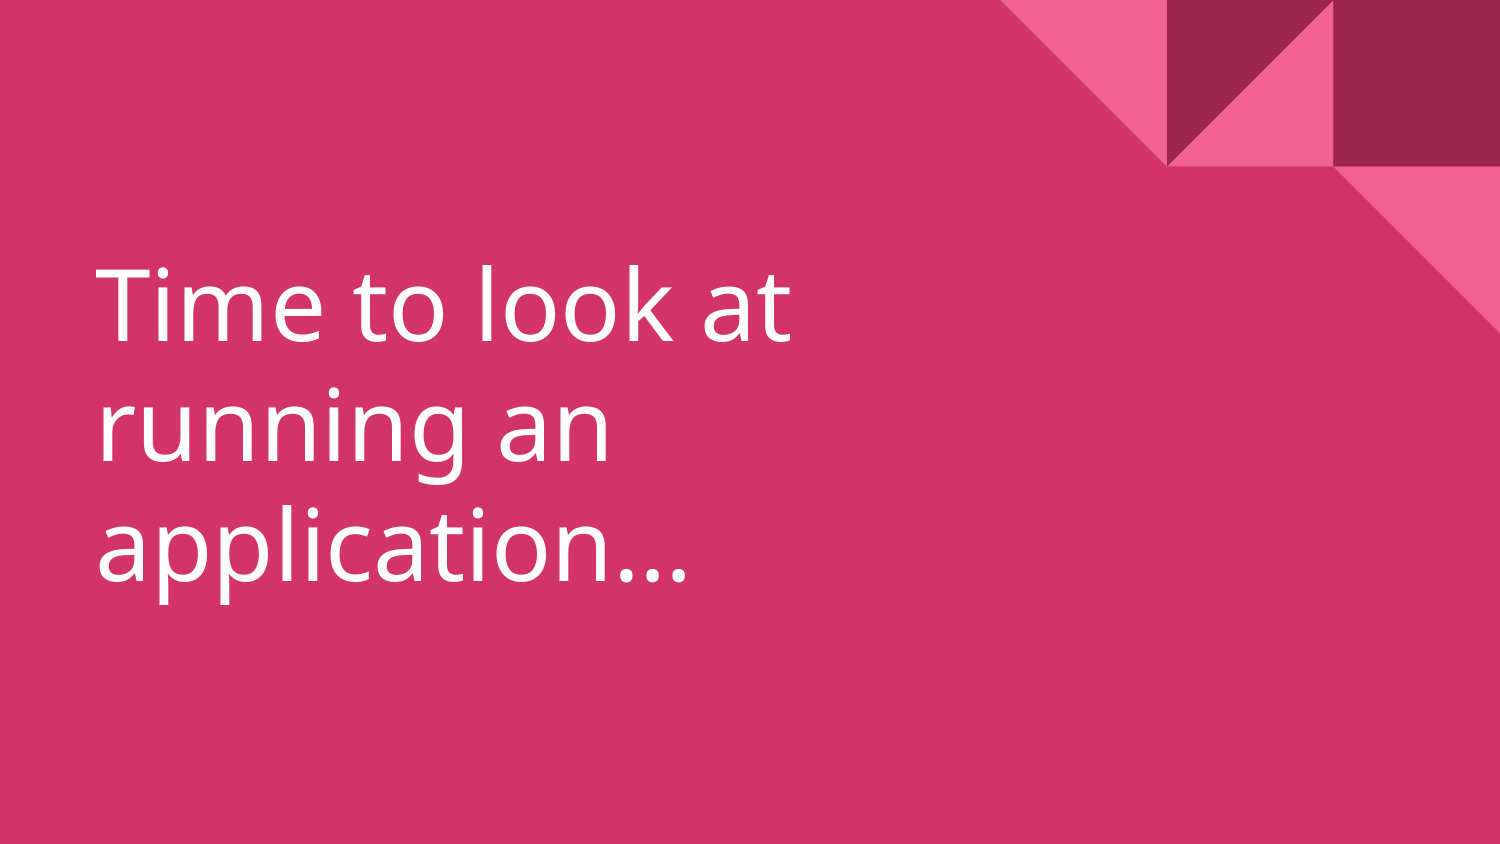

# Time to look at running an application…